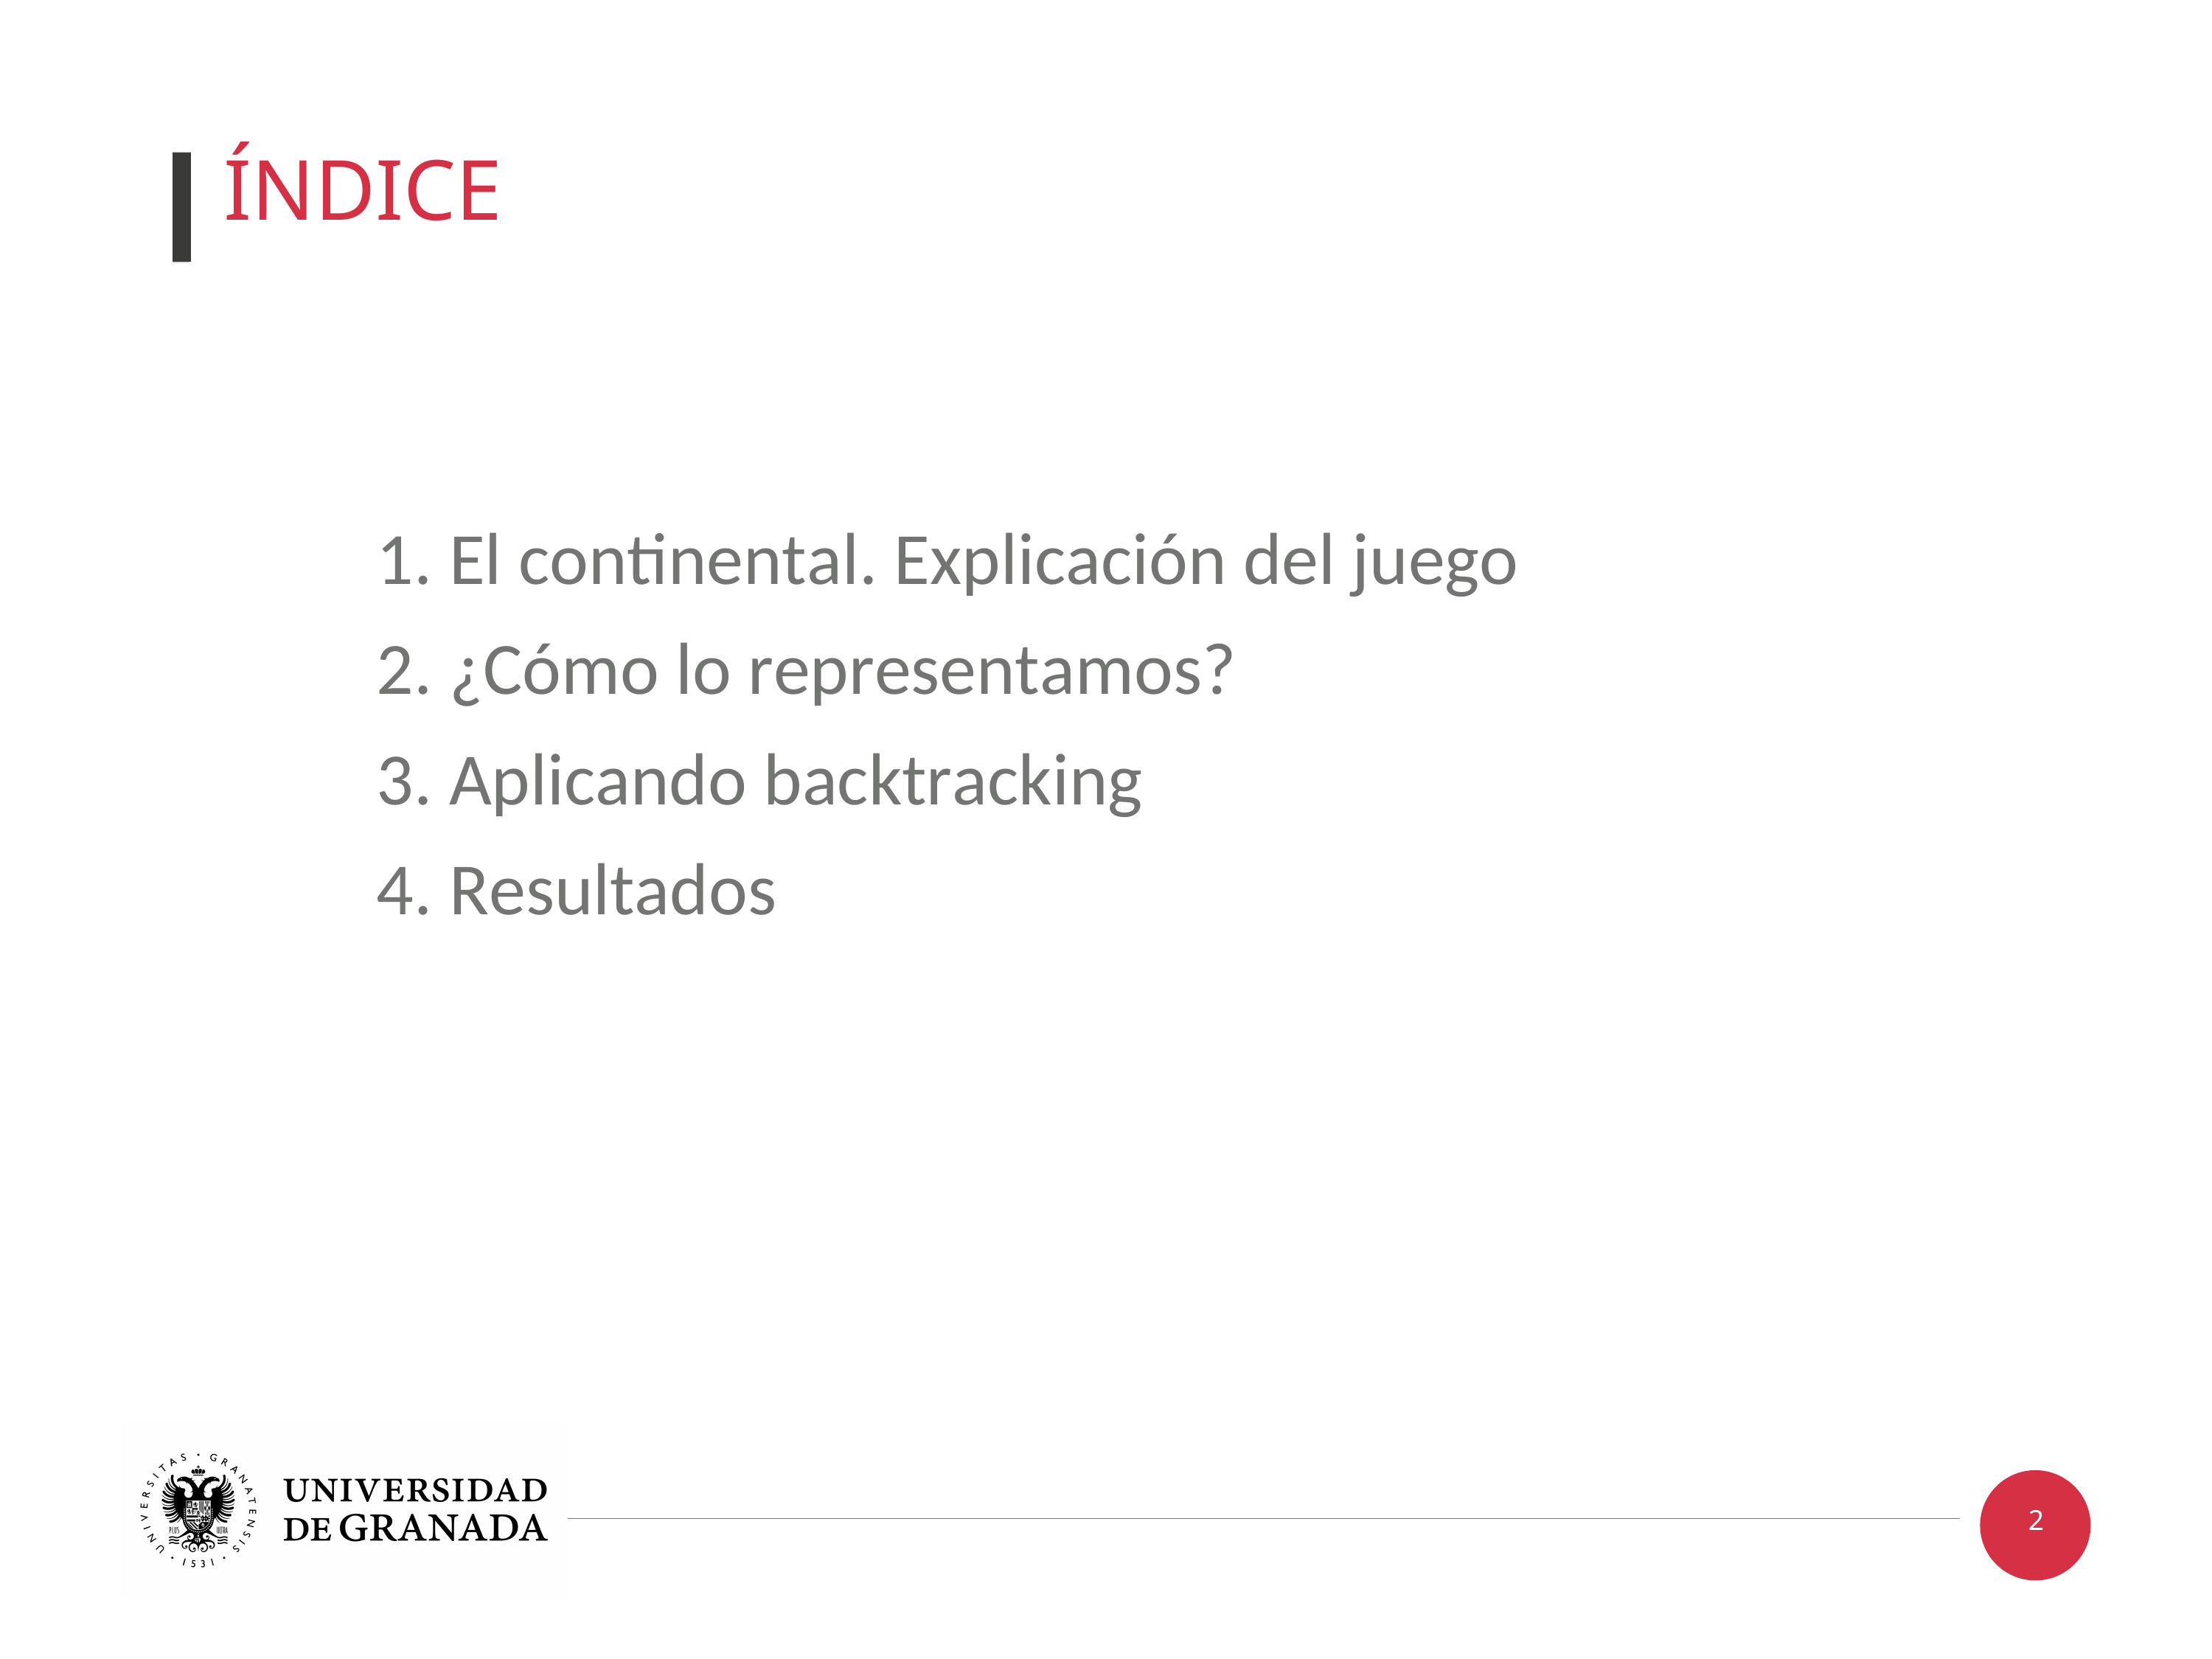

ÍNDICE
1. El continental. Explicación del juego
2. ¿Cómo lo representamos?
3. Aplicando backtracking
4. Resultados